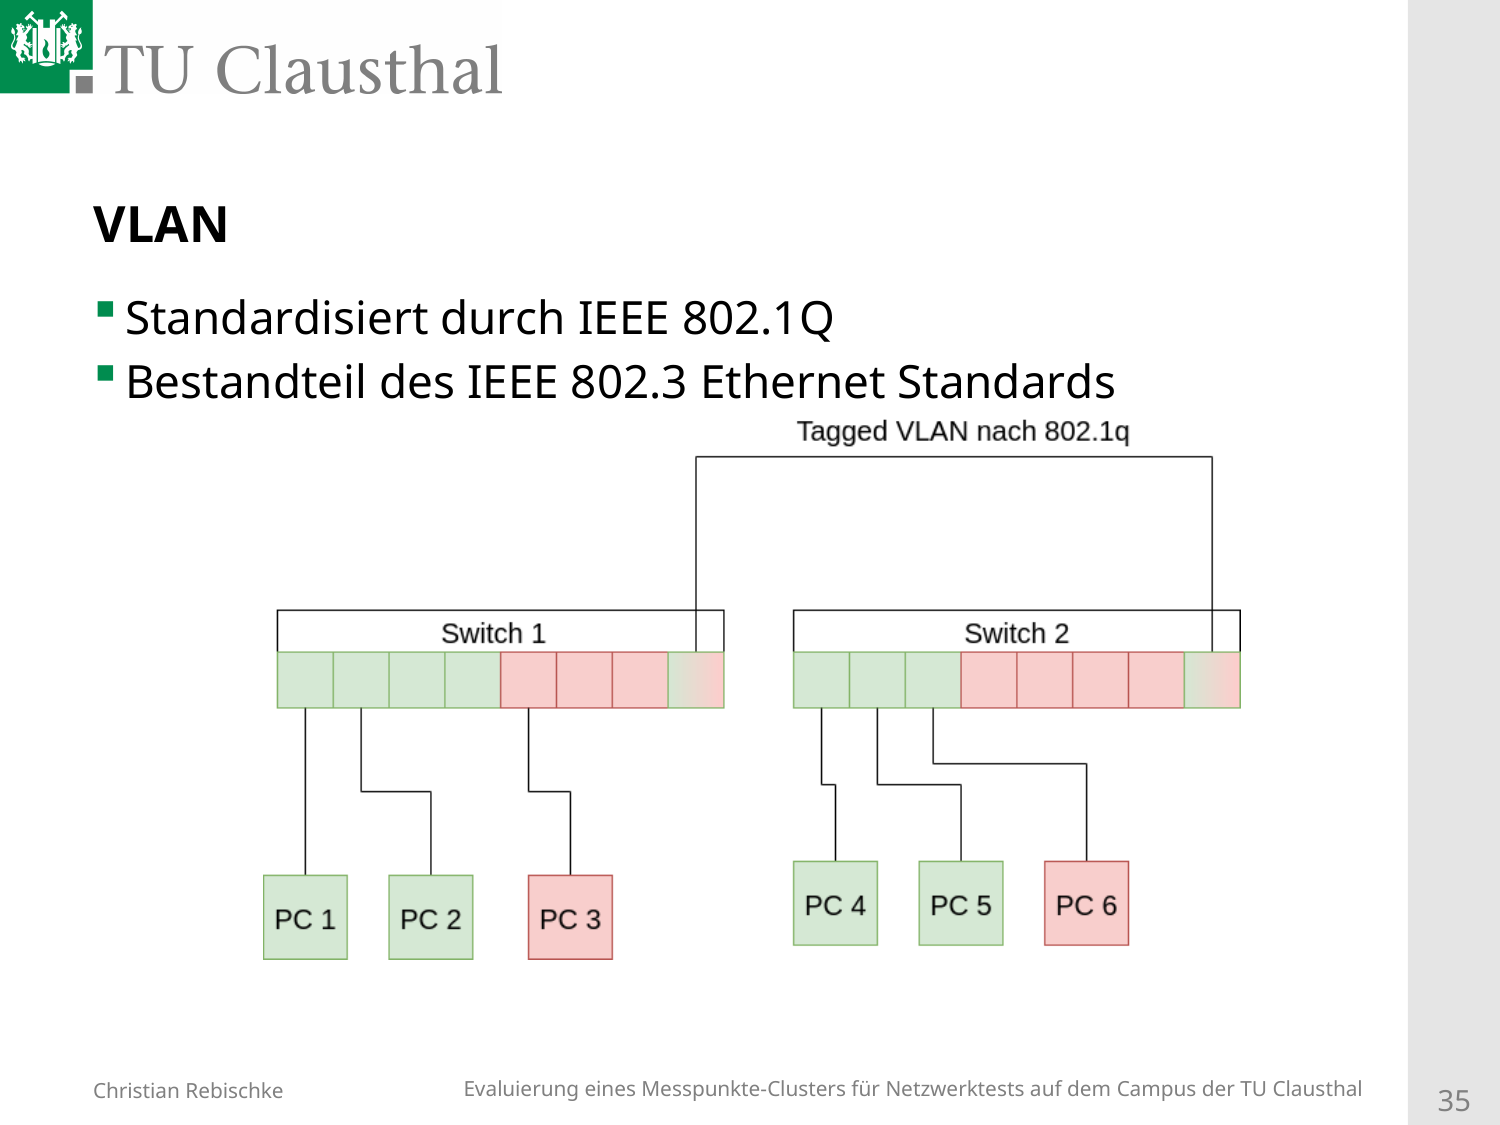

# VLAN
Standardisiert durch IEEE 802.1Q
Bestandteil des IEEE 802.3 Ethernet Standards